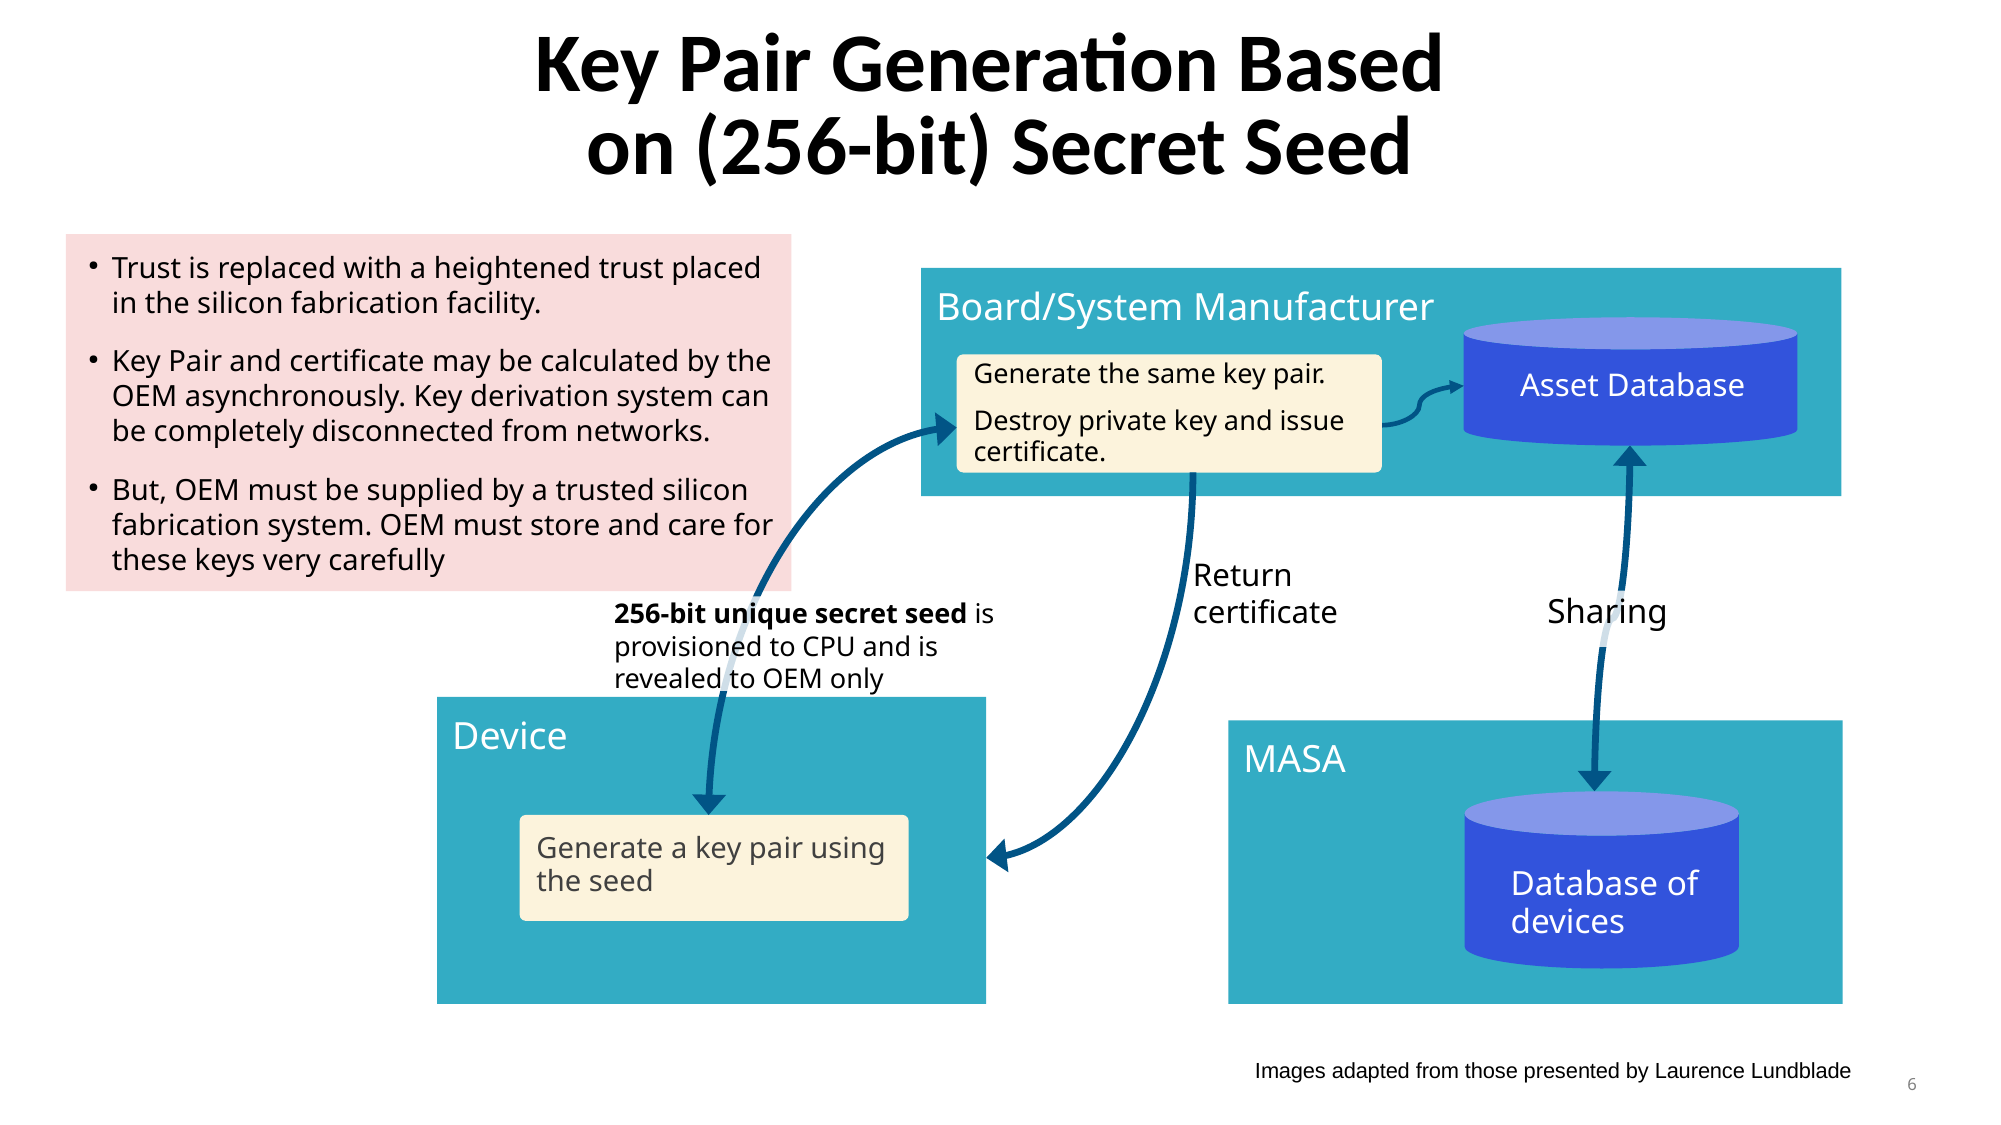

# Key Pair Generation Based on (256-bit) Secret Seed
Trust is replaced with a heightened trust placed in the silicon fabrication facility.
Key Pair and certificate may be calculated by the OEM asynchronously. Key derivation system can be completely disconnected from networks.
But, OEM must be supplied by a trusted silicon fabrication system. OEM must store and care for these keys very carefully
Board/System Manufacturer
Asset Database
Generate the same key pair.
Destroy private key and issue certificate.
Return certificate
Sharing
256-bit unique secret seed is provisioned to CPU and is revealed to OEM only
Device
MASA
Generate a key pair using the seed
Database of devices
Images adapted from those presented by Laurence Lundblade